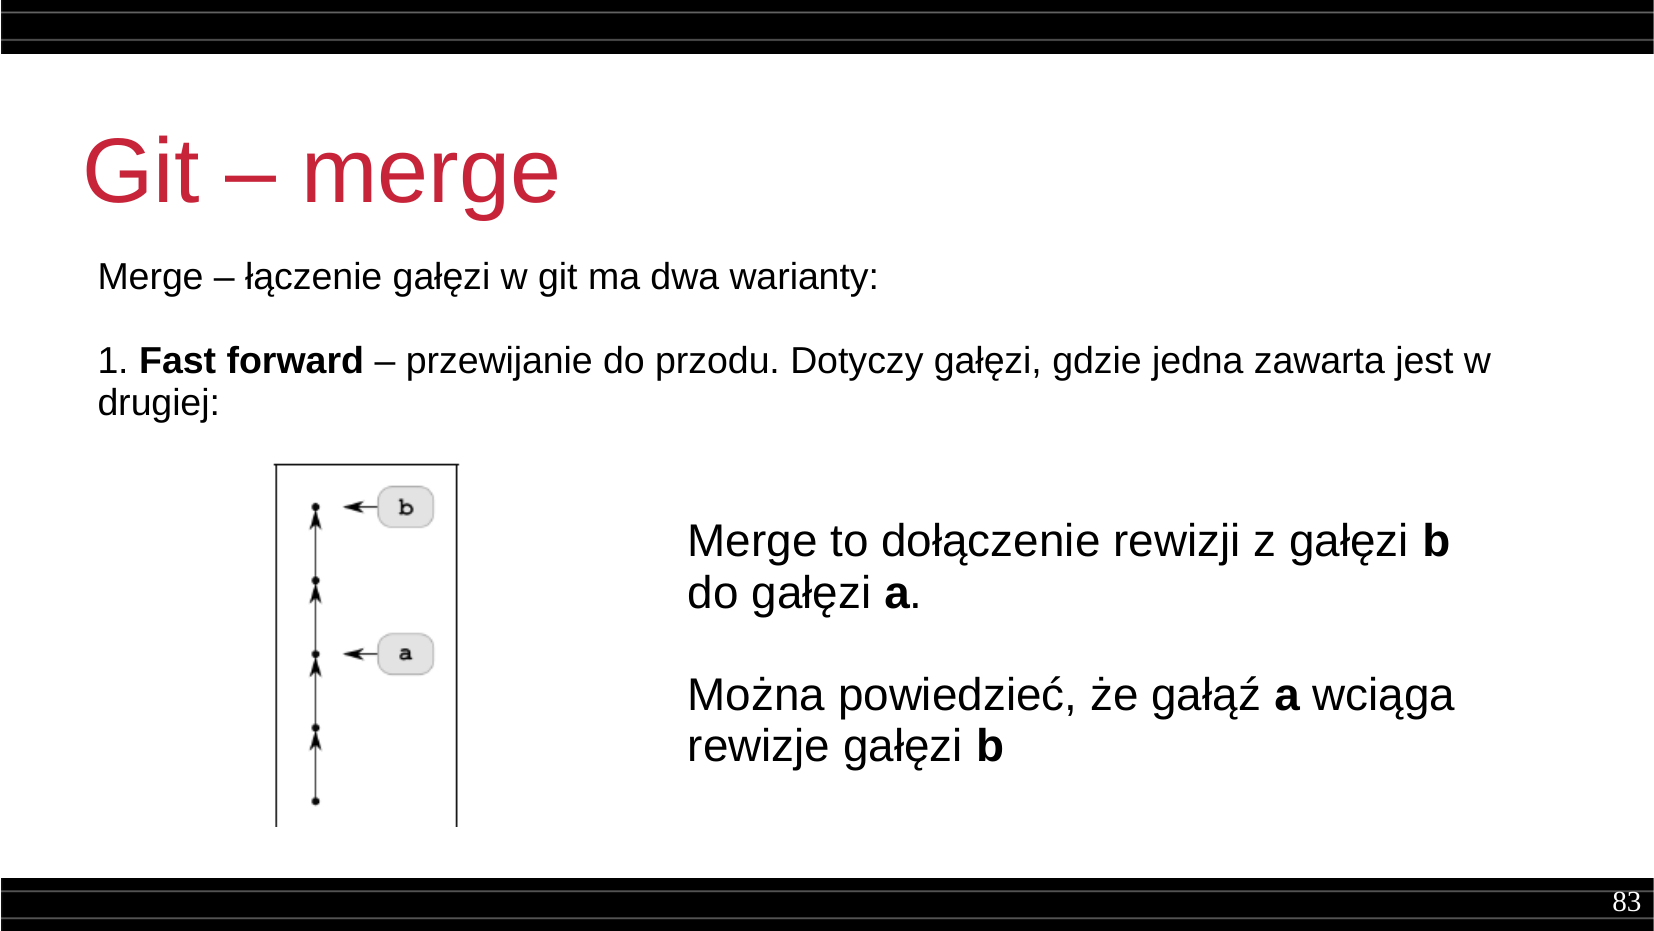

# Git – merge
Merge – łączenie gałęzi w git ma dwa warianty:
1. Fast forward – przewijanie do przodu. Dotyczy gałęzi, gdzie jedna zawarta jest w drugiej:
Merge to dołączenie rewizji z gałęzi b do gałęzi a.
Można powiedzieć, że gałąź a wciąga rewizje gałęzi b